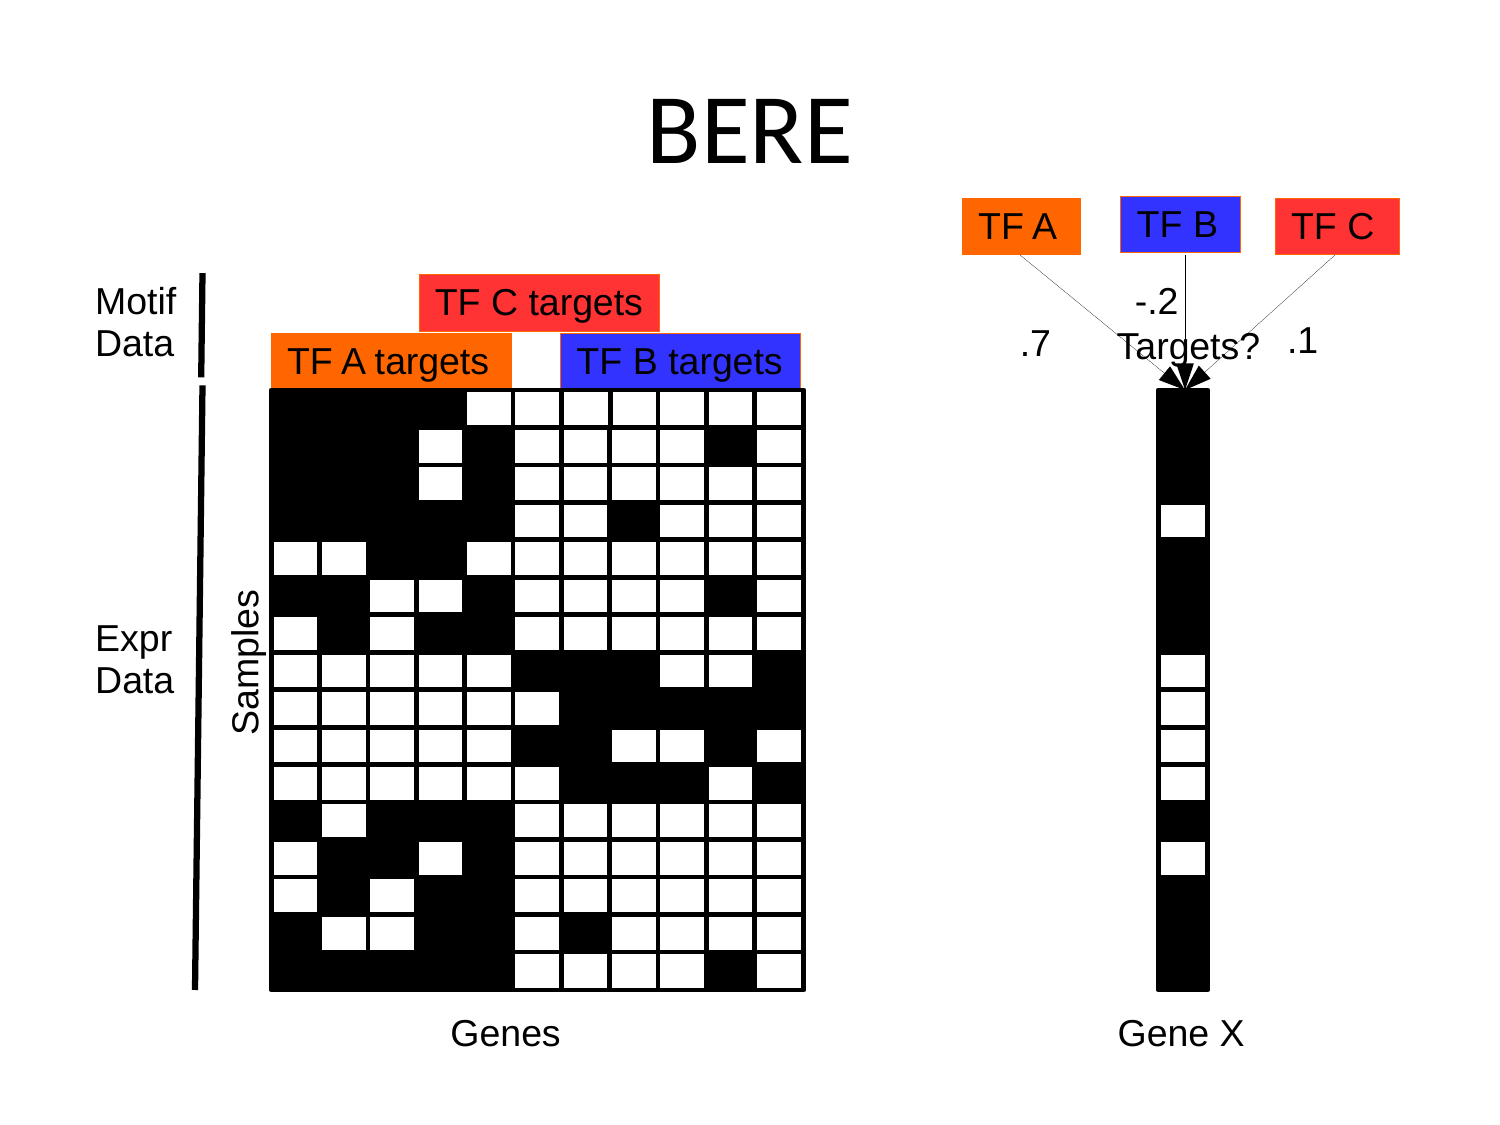

# BERE
TF B
TF A
TF C
Motif
Data
-.2
TF C targets
.1
.7
Targets?
TF A targets
TF B targets
Expr
Data
Samples
Genes
Gene X